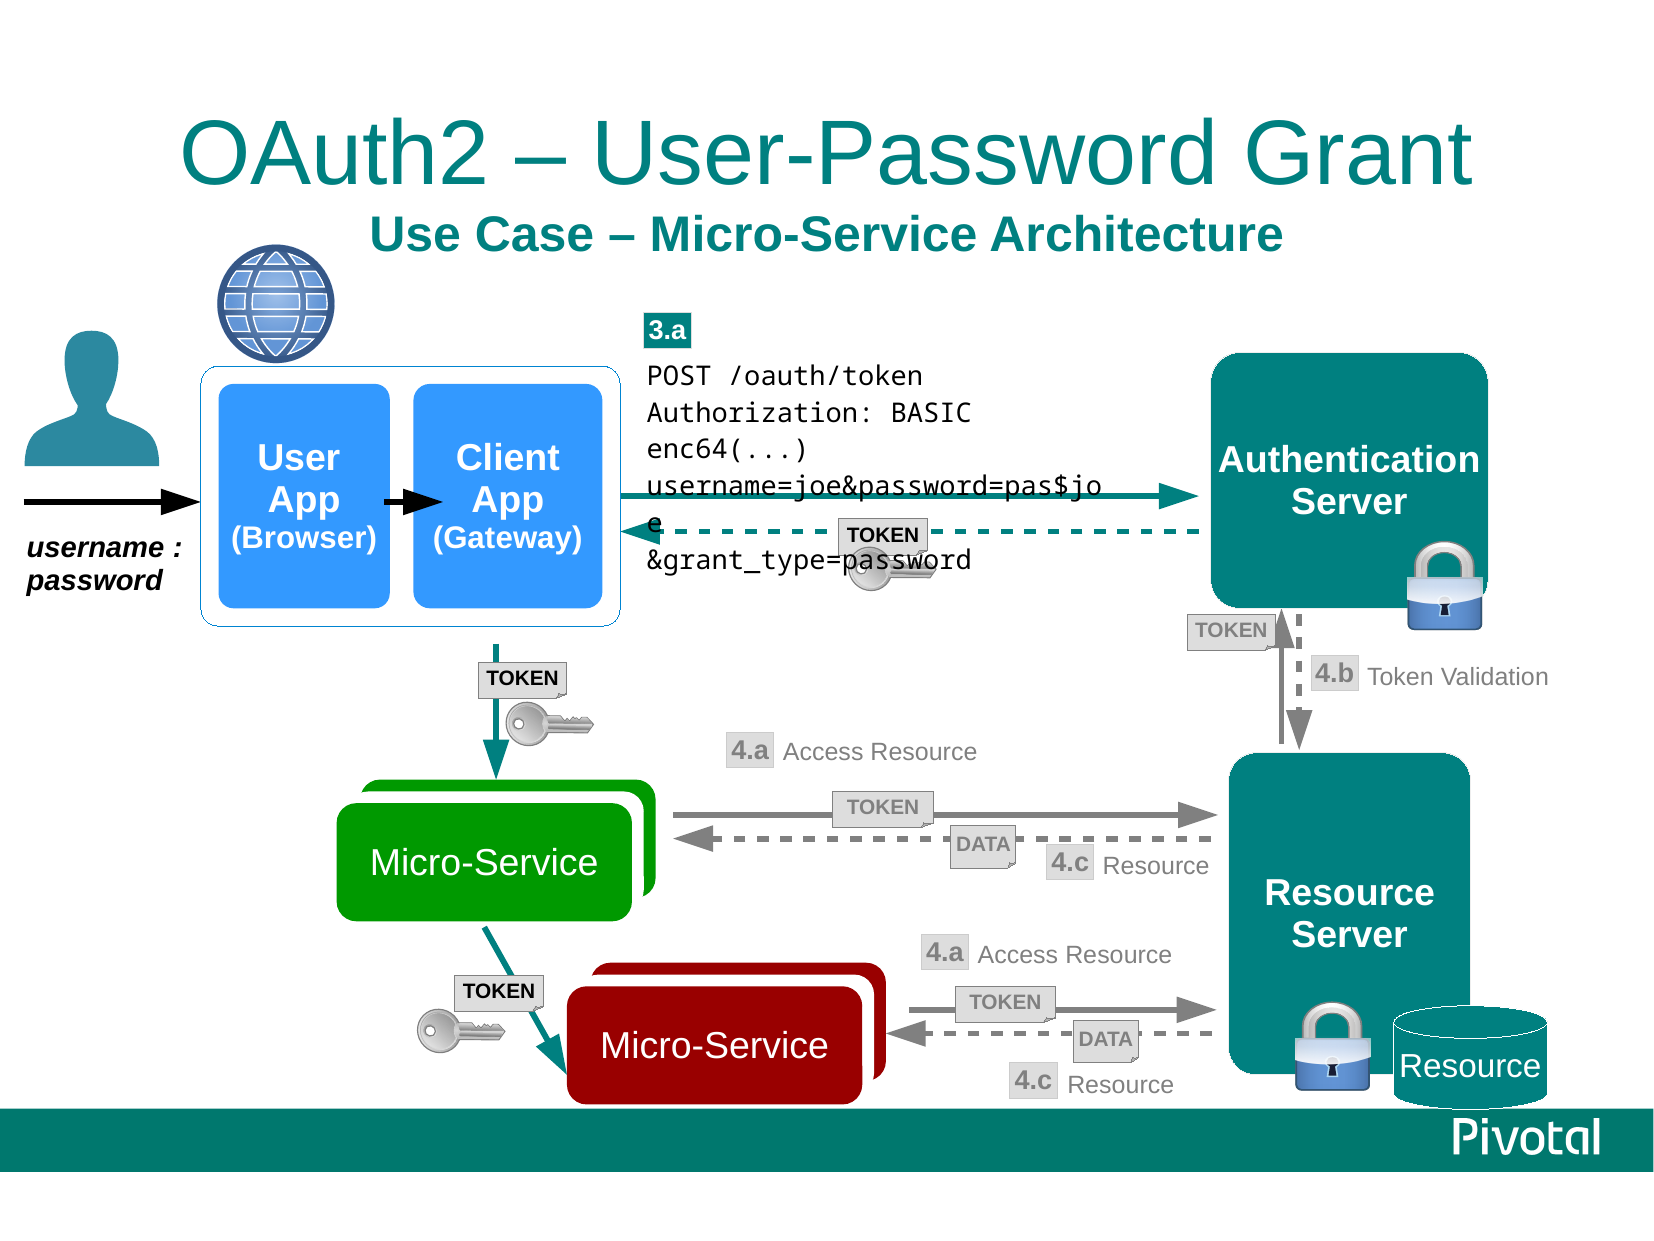

# OAuth2 – User-Password Grant
Use Case – Micro-Service Architecture
3.a
POST /oauth/token
Authorization: BASIC enc64(...)
username=joe&password=pas$joe
&grant_type=password
Authentication
Server
User
App
(Browser)
Client
App
(Gateway)
TOKEN
username :
password
TOKEN
4.b
Token Validation
TOKEN
Access Resource
4.a
Resource
Server
TOKEN
Micro-Service
DATA
4.c
Resource
Access Resource
4.a
TOKEN
TOKEN
Micro-Service
Resource
DATA
4.c
Resource